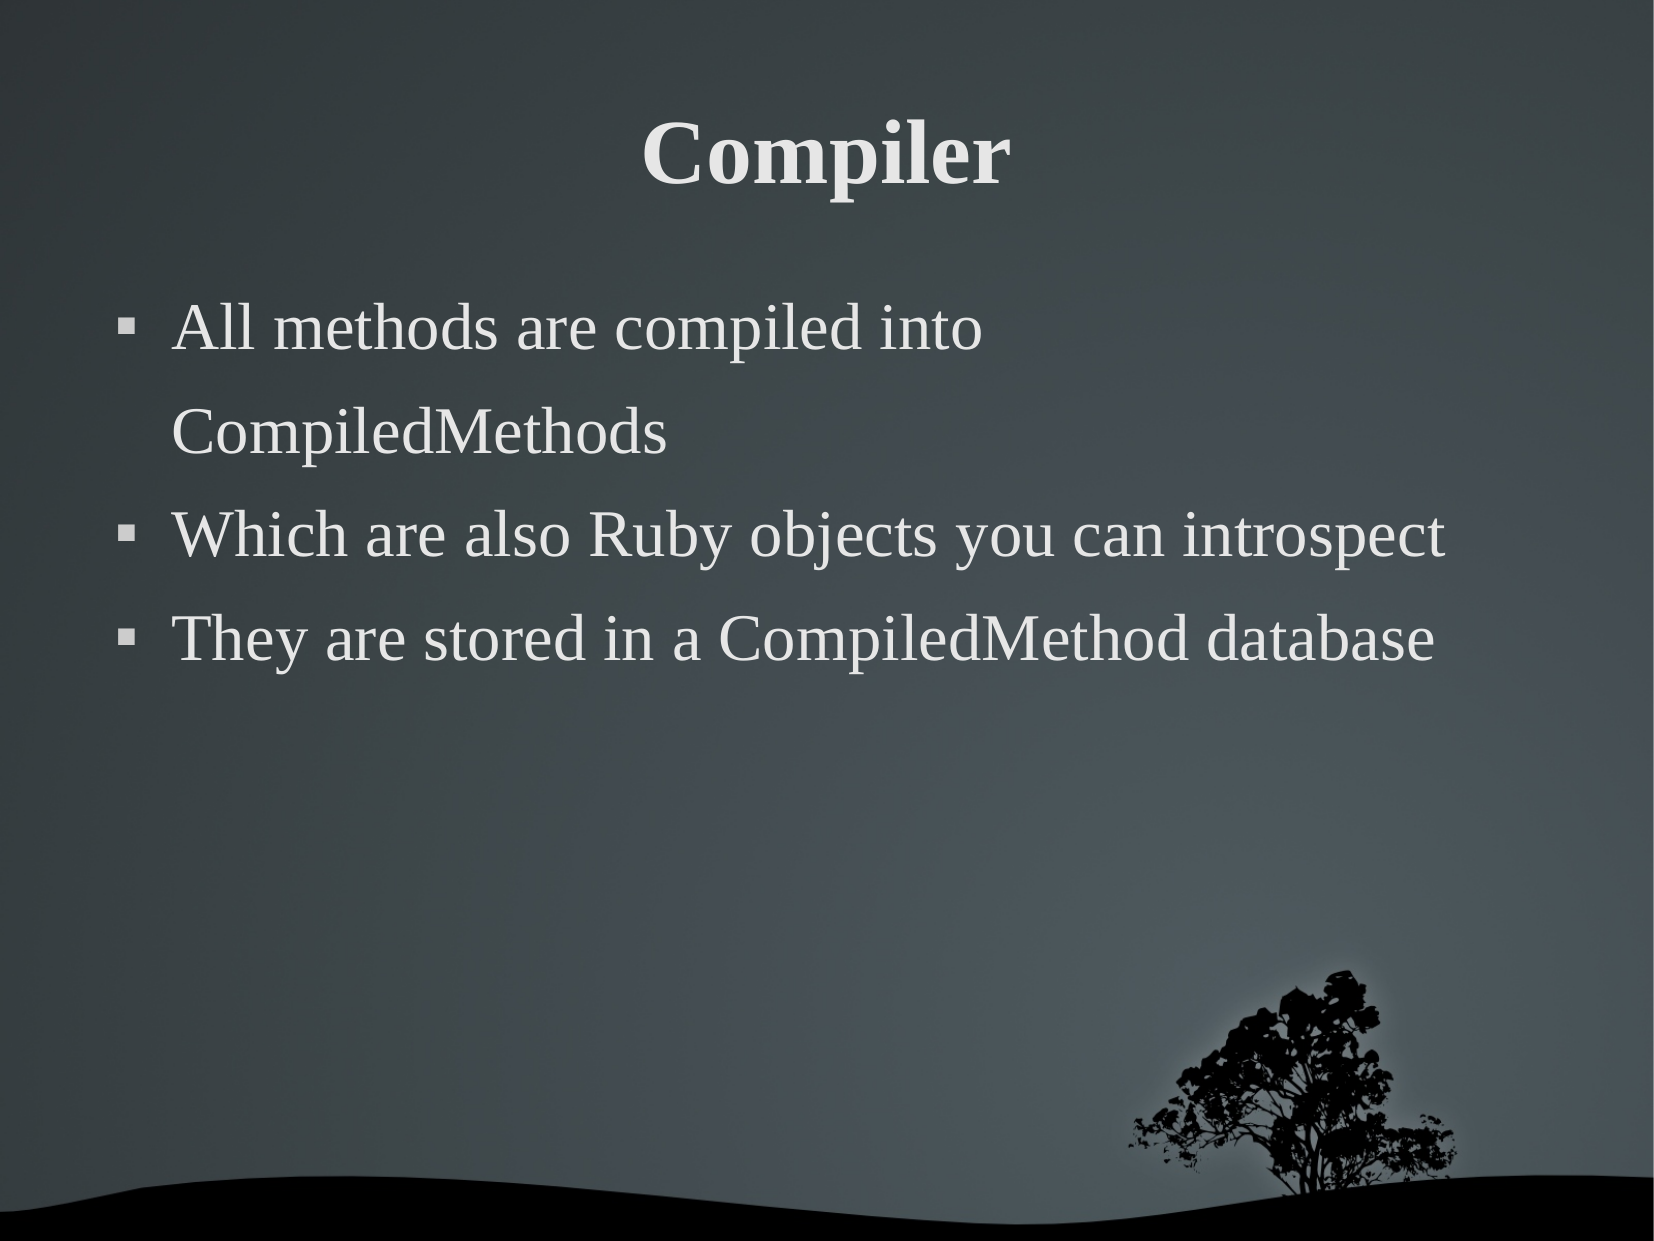

# Compiler
All methods are compiled into
CompiledMethods
Which are also Ruby objects you can introspect
They are stored in a CompiledMethod database